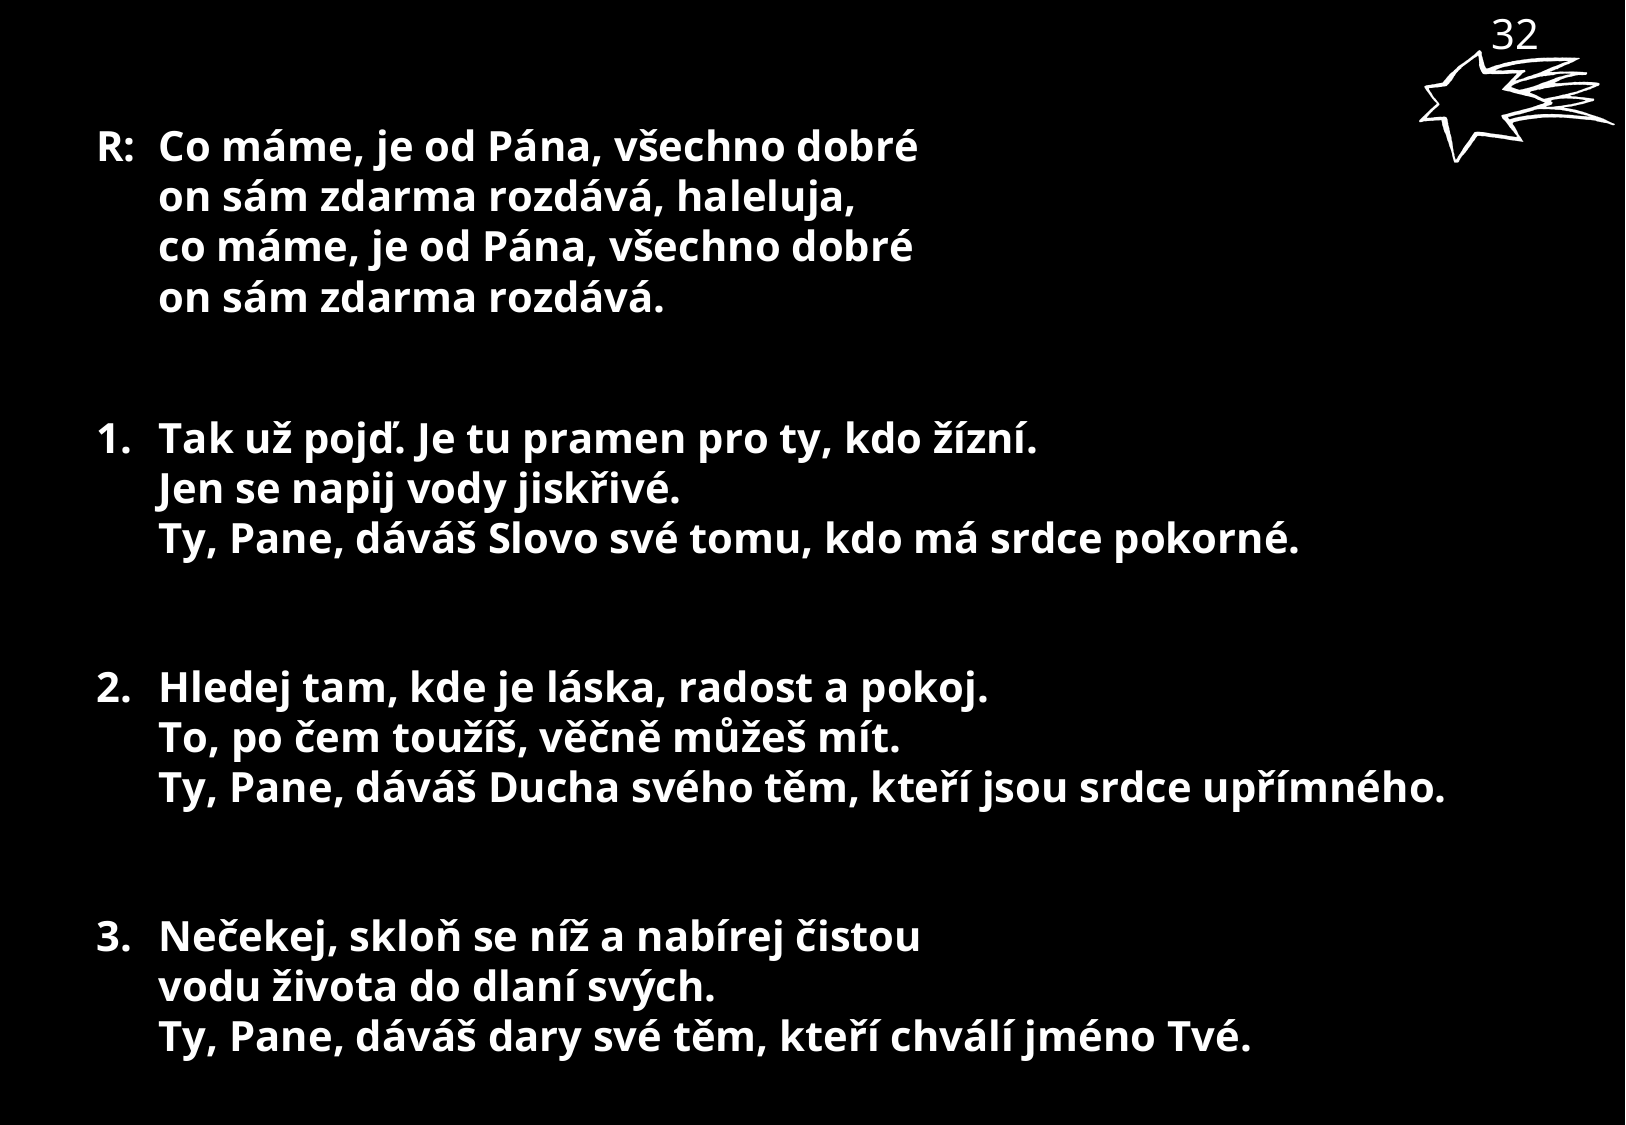

32
# R: 	Co máme, je od Pána, všechno dobré on sám zdarma rozdává, haleluja, co máme, je od Pána, všechno dobré on sám zdarma rozdává.
1. 	Tak už pojď. Je tu pramen pro ty, kdo žízní.
Jen se napij vody jiskřivé.
Ty, Pane, dáváš Slovo své tomu, kdo má srdce pokorné.
2. 	Hledej tam, kde je láska, radost a pokoj.
To, po čem toužíš, věčně můžeš mít.
Ty, Pane, dáváš Ducha svého těm, kteří jsou srdce upřímného.
3. 	Nečekej, skloň se níž a nabírej čistou
vodu života do dlaní svých.
Ty, Pane, dáváš dary své těm, kteří chválí jméno Tvé.